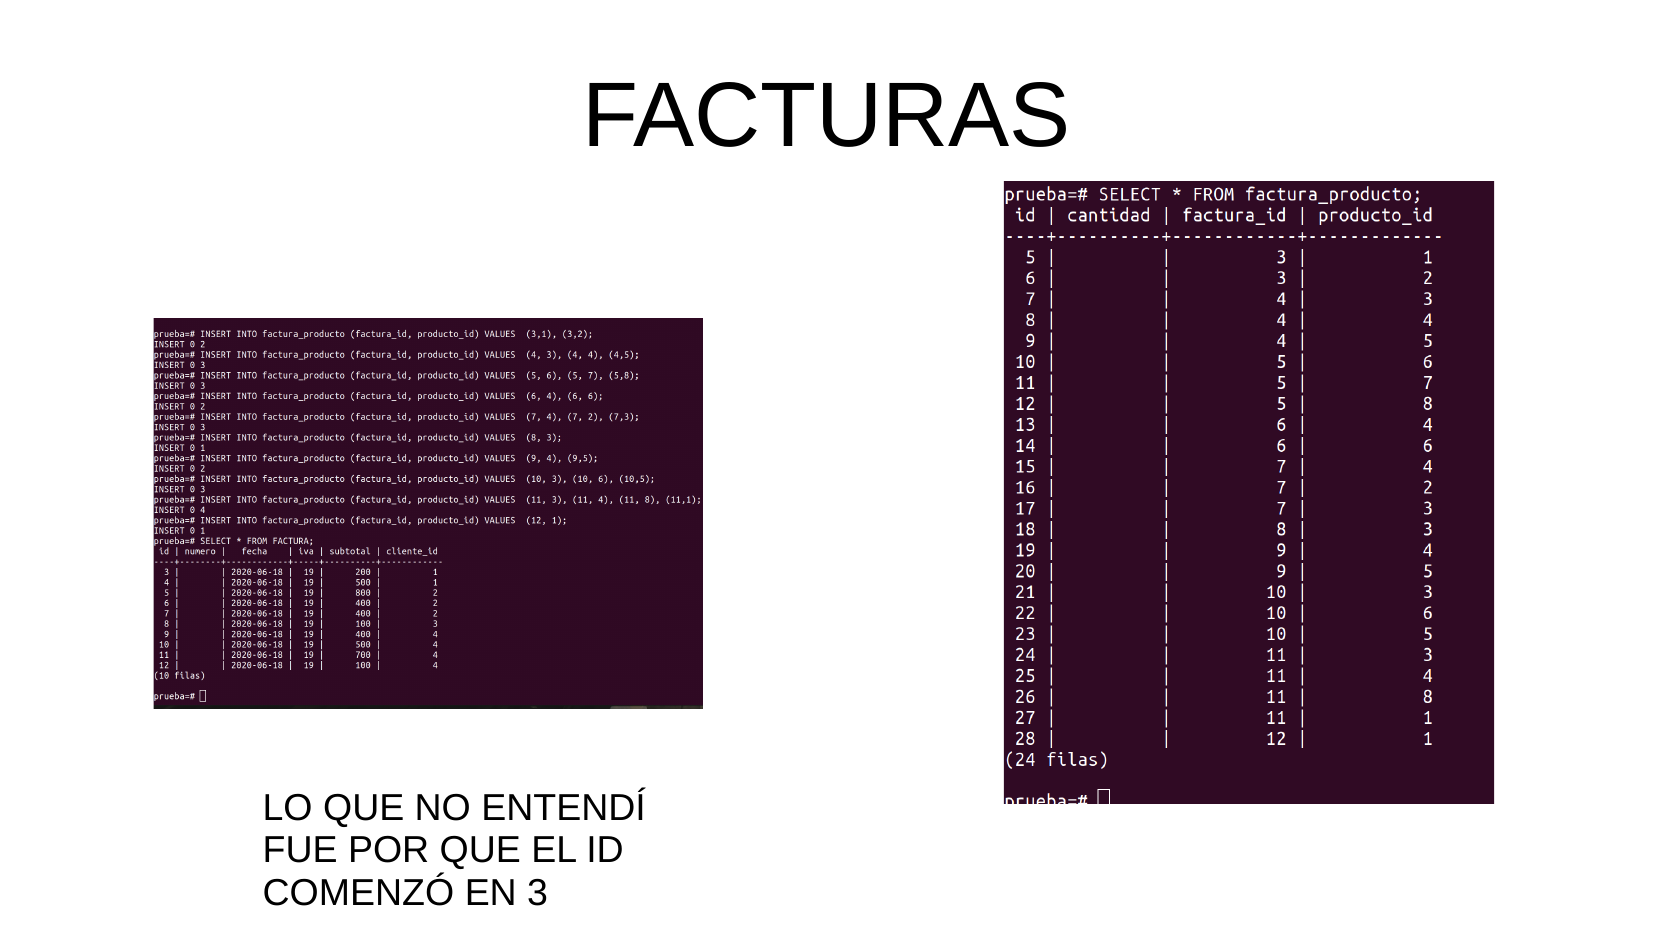

# FACTURAS
LO QUE NO ENTENDÍ FUE POR QUE EL ID COMENZÓ EN 3